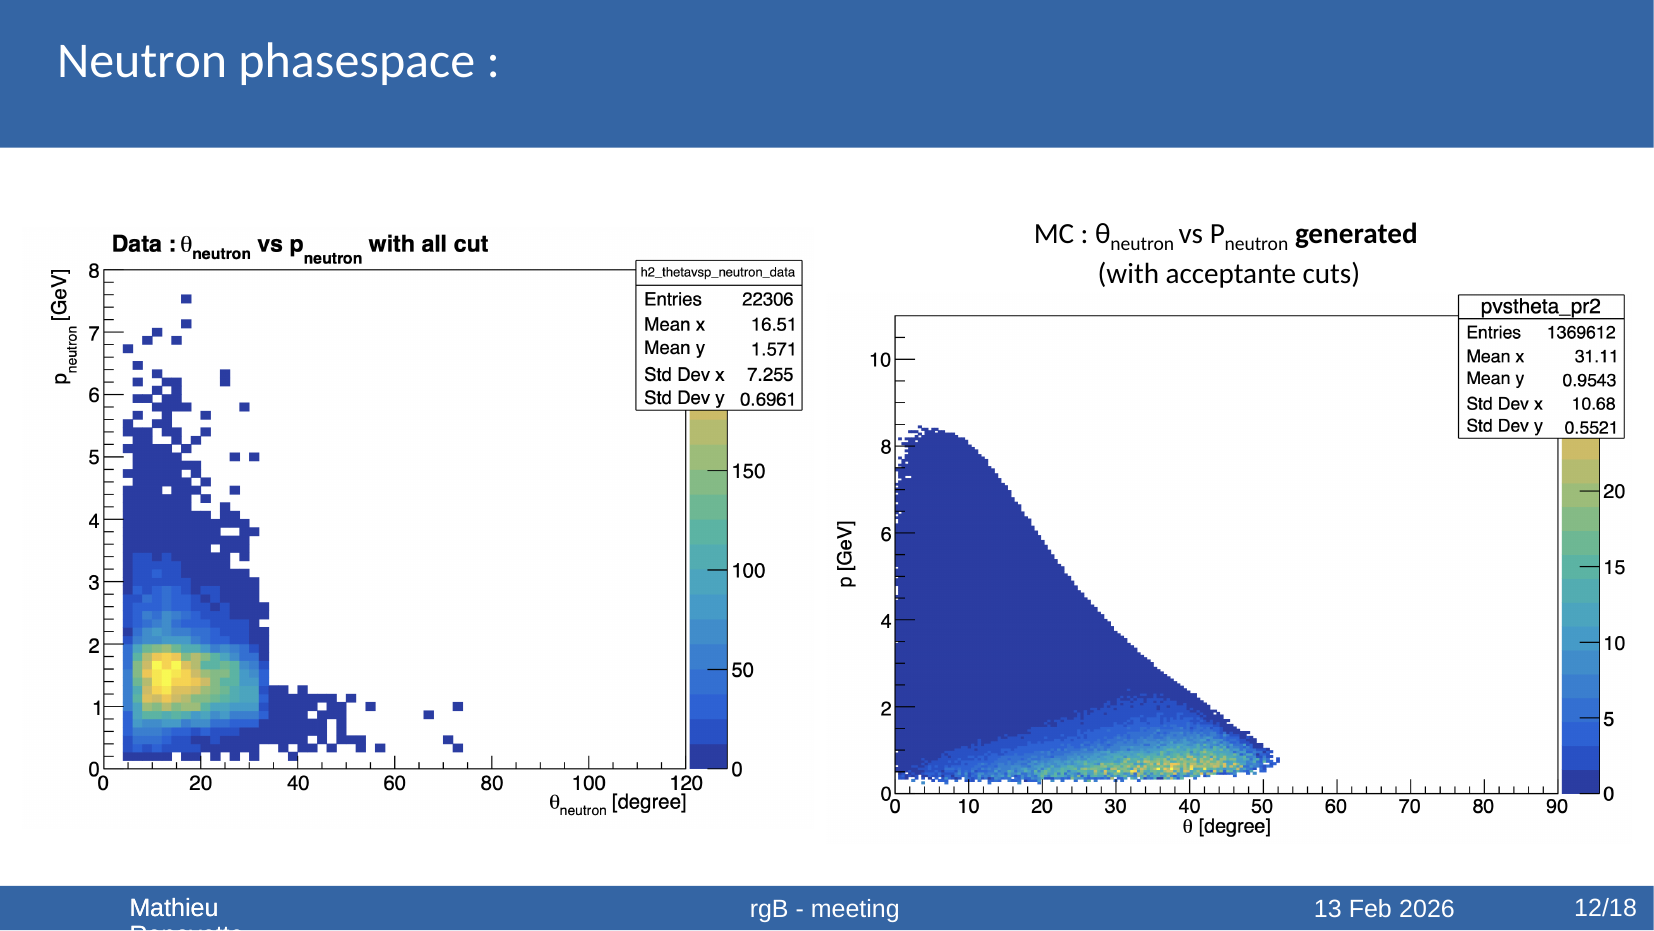

Neutron phasespace :
MC : θneutron vs Pneutron generated
(with acceptante cuts)
Mathieu Ronayette
12/18
Mathieu Ronayette
rgB - meeting
13 Feb 2026